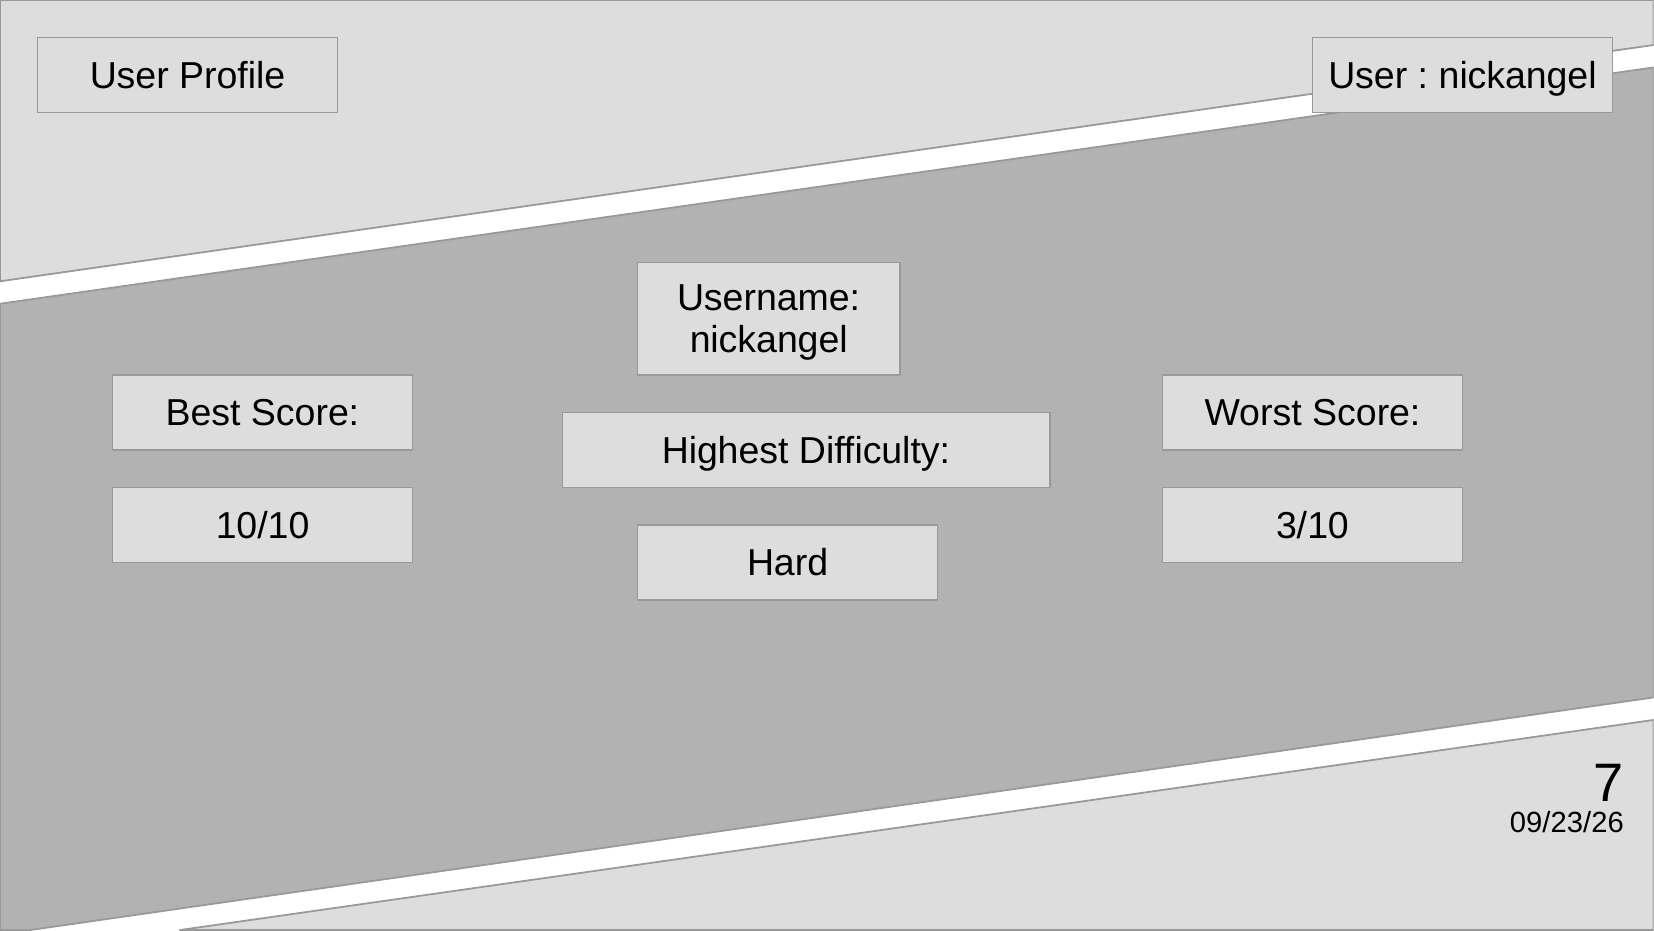

User Profile
User : nickangel
Username: nickangel
Best Score:
Worst Score:
Highest Difficulty:
10/10
3/10
Hard
7